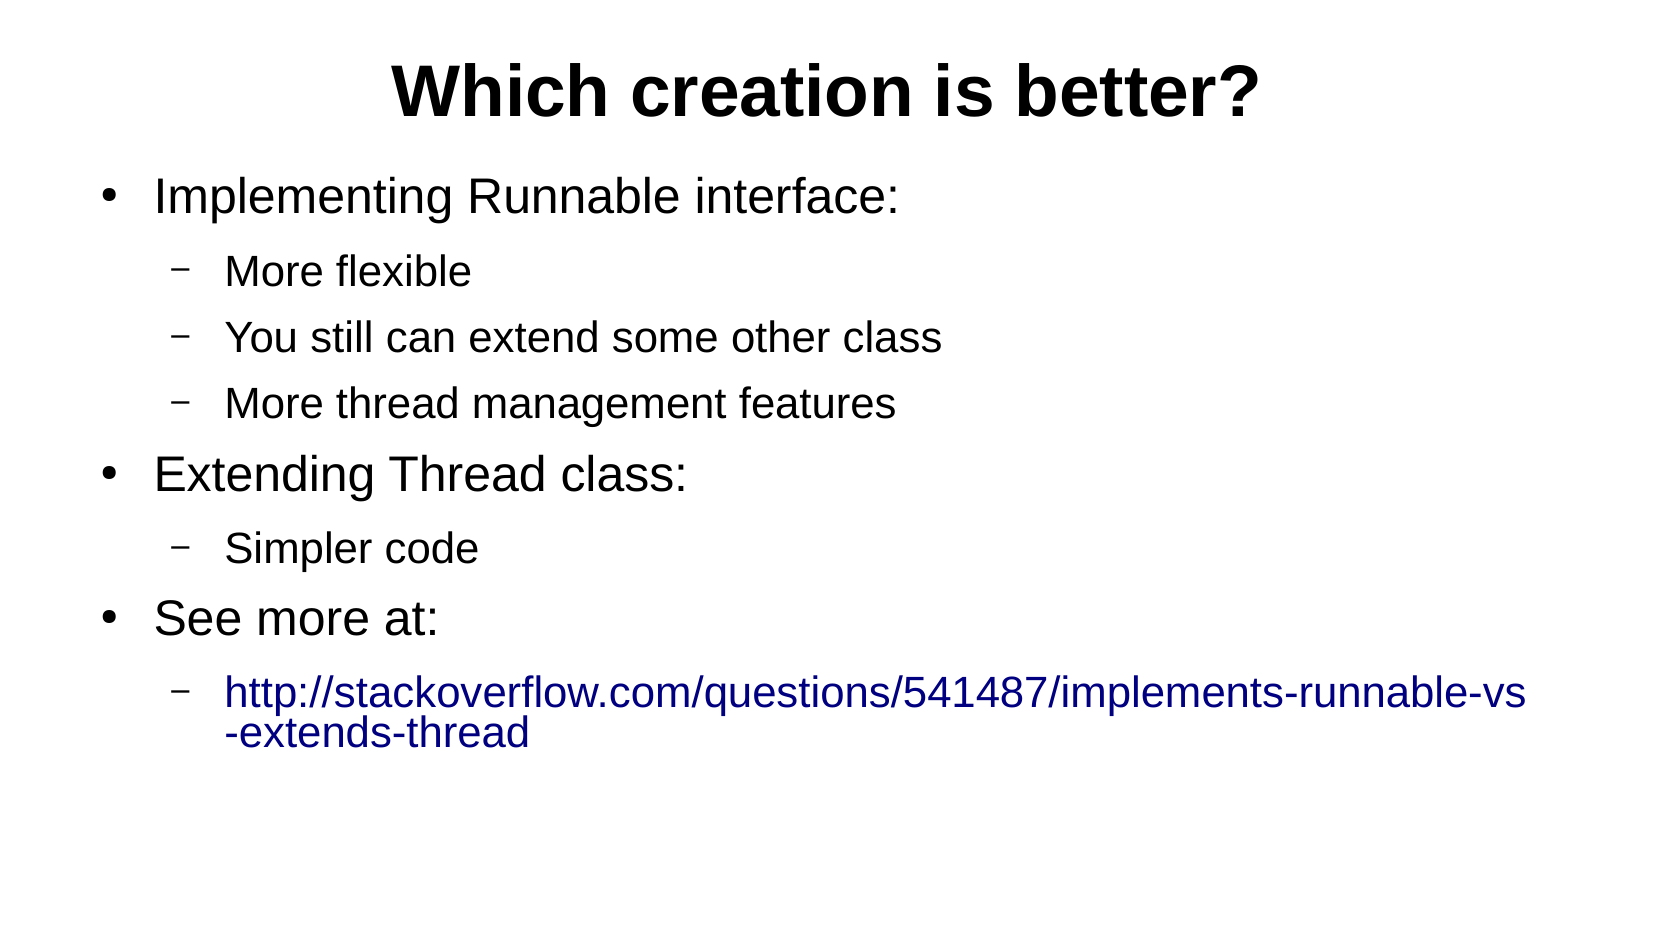

# Which creation is better?
Implementing Runnable interface:
More flexible
You still can extend some other class
More thread management features
Extending Thread class:
Simpler code
See more at:
http://stackoverflow.com/questions/541487/implements-runnable-vs-extends-thread